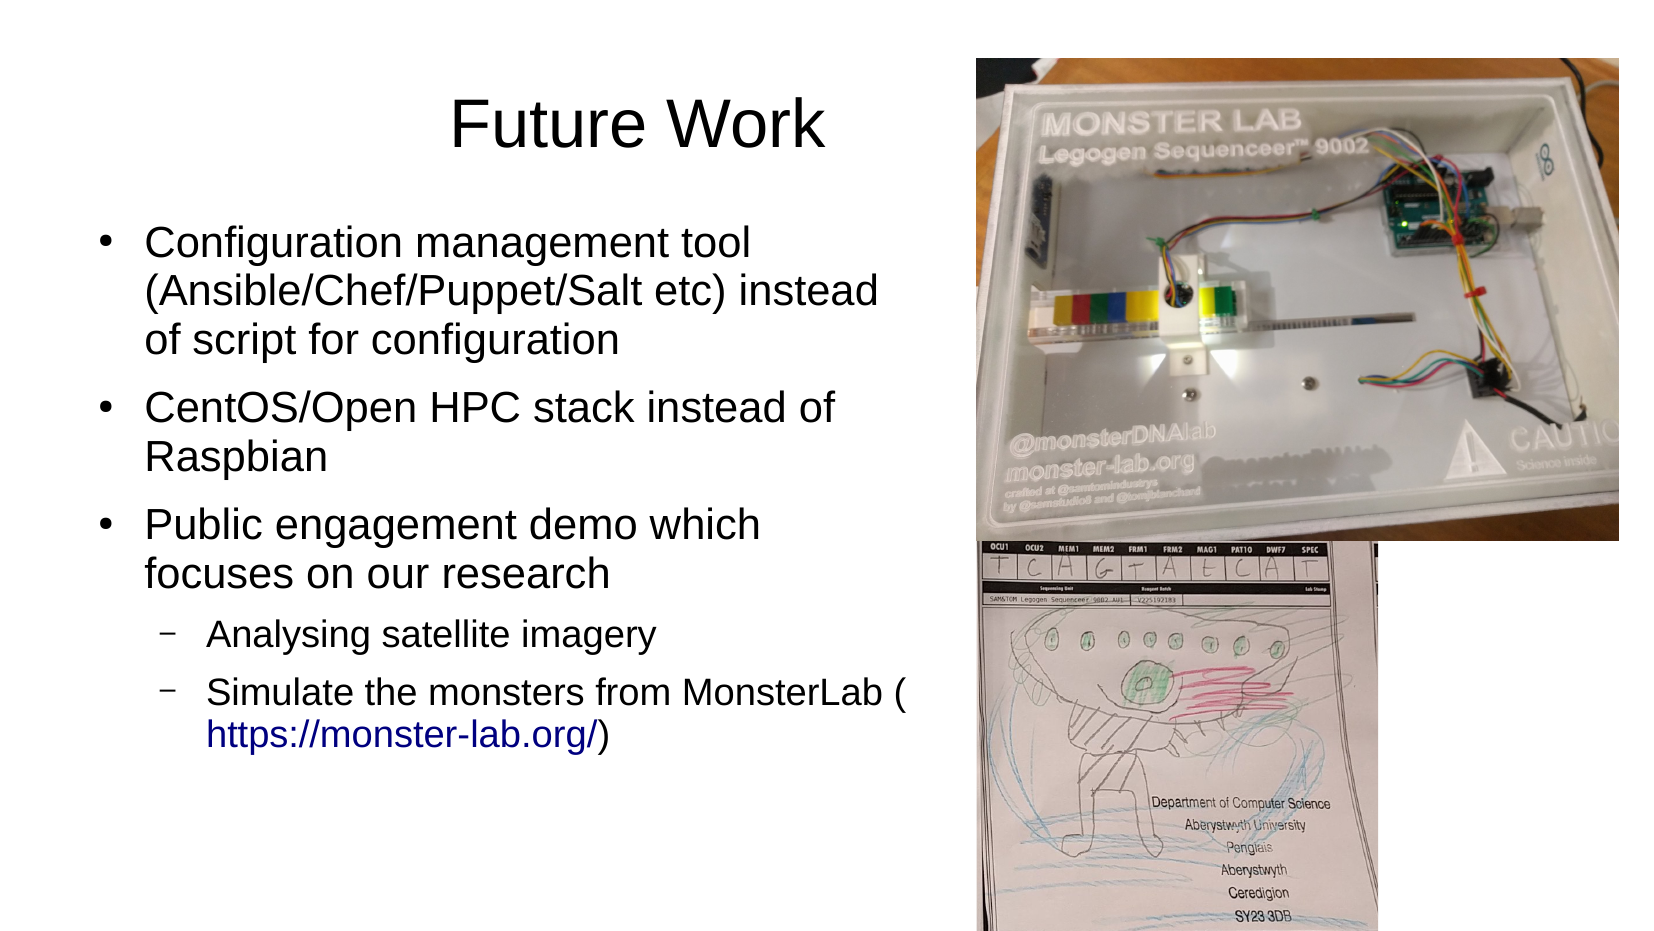

# Future Work
Configuration management tool (Ansible/Chef/Puppet/Salt etc) instead of script for configuration
CentOS/Open HPC stack instead of Raspbian
Public engagement demo which focuses on our research
Analysing satellite imagery
Simulate the monsters from MonsterLab (https://monster-lab.org/)